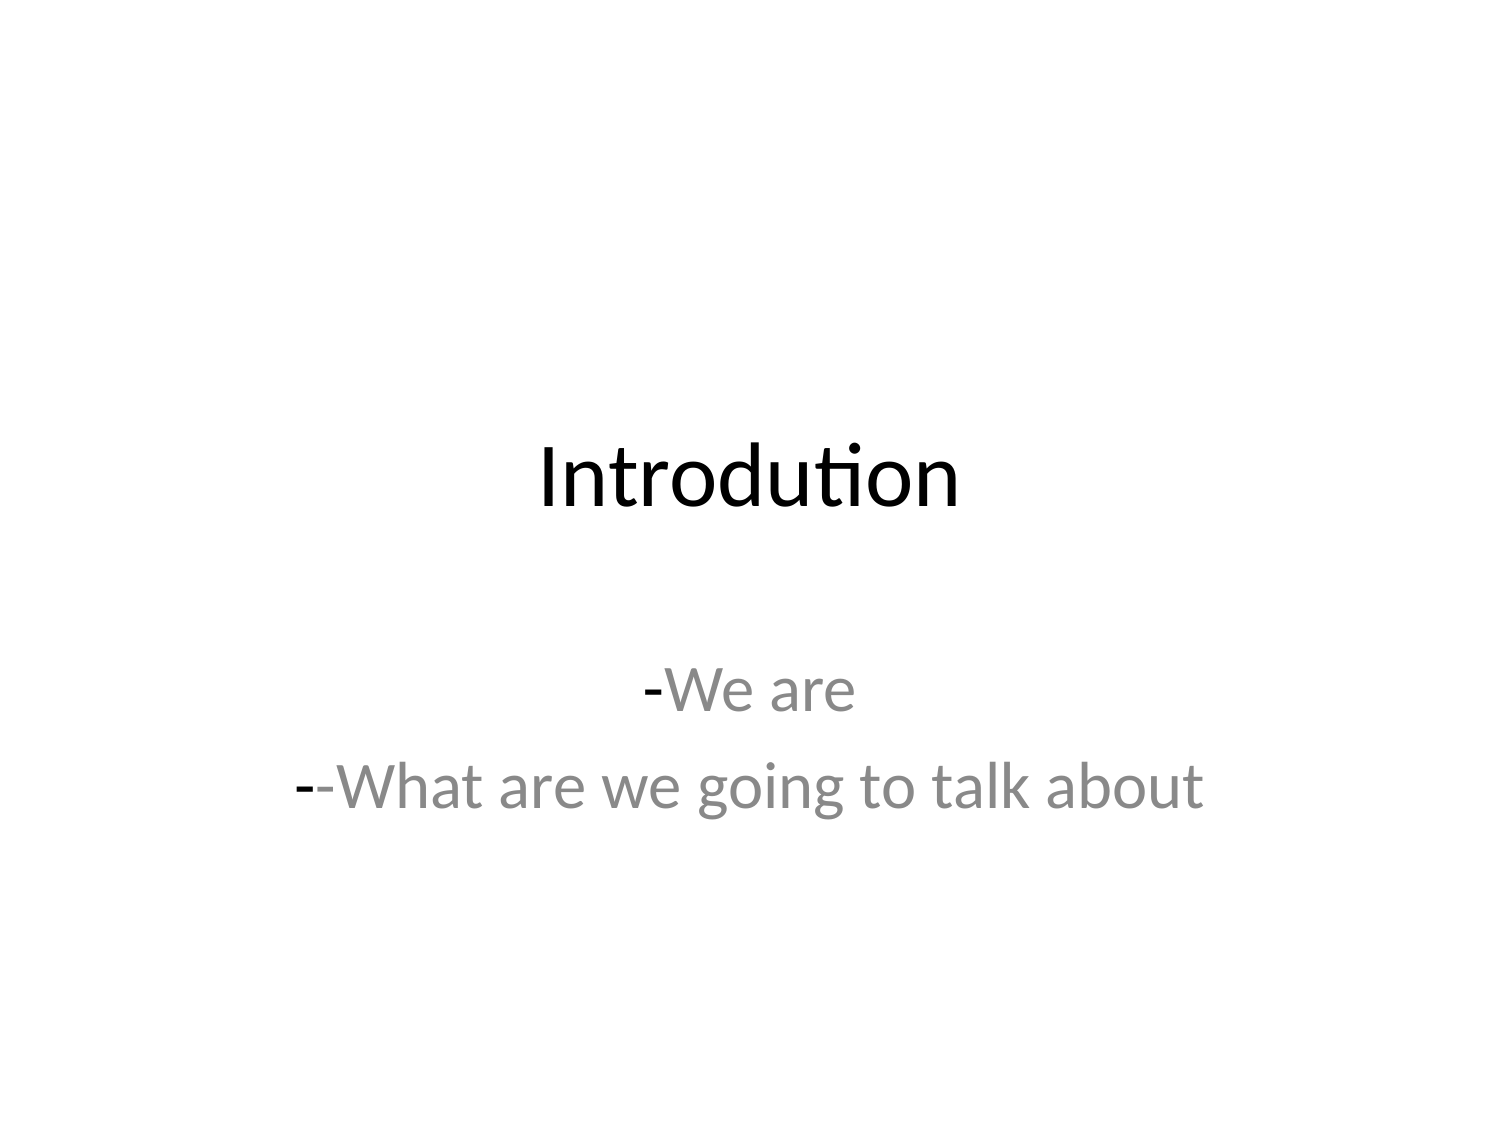

# Introdution
We are
-What are we going to talk about